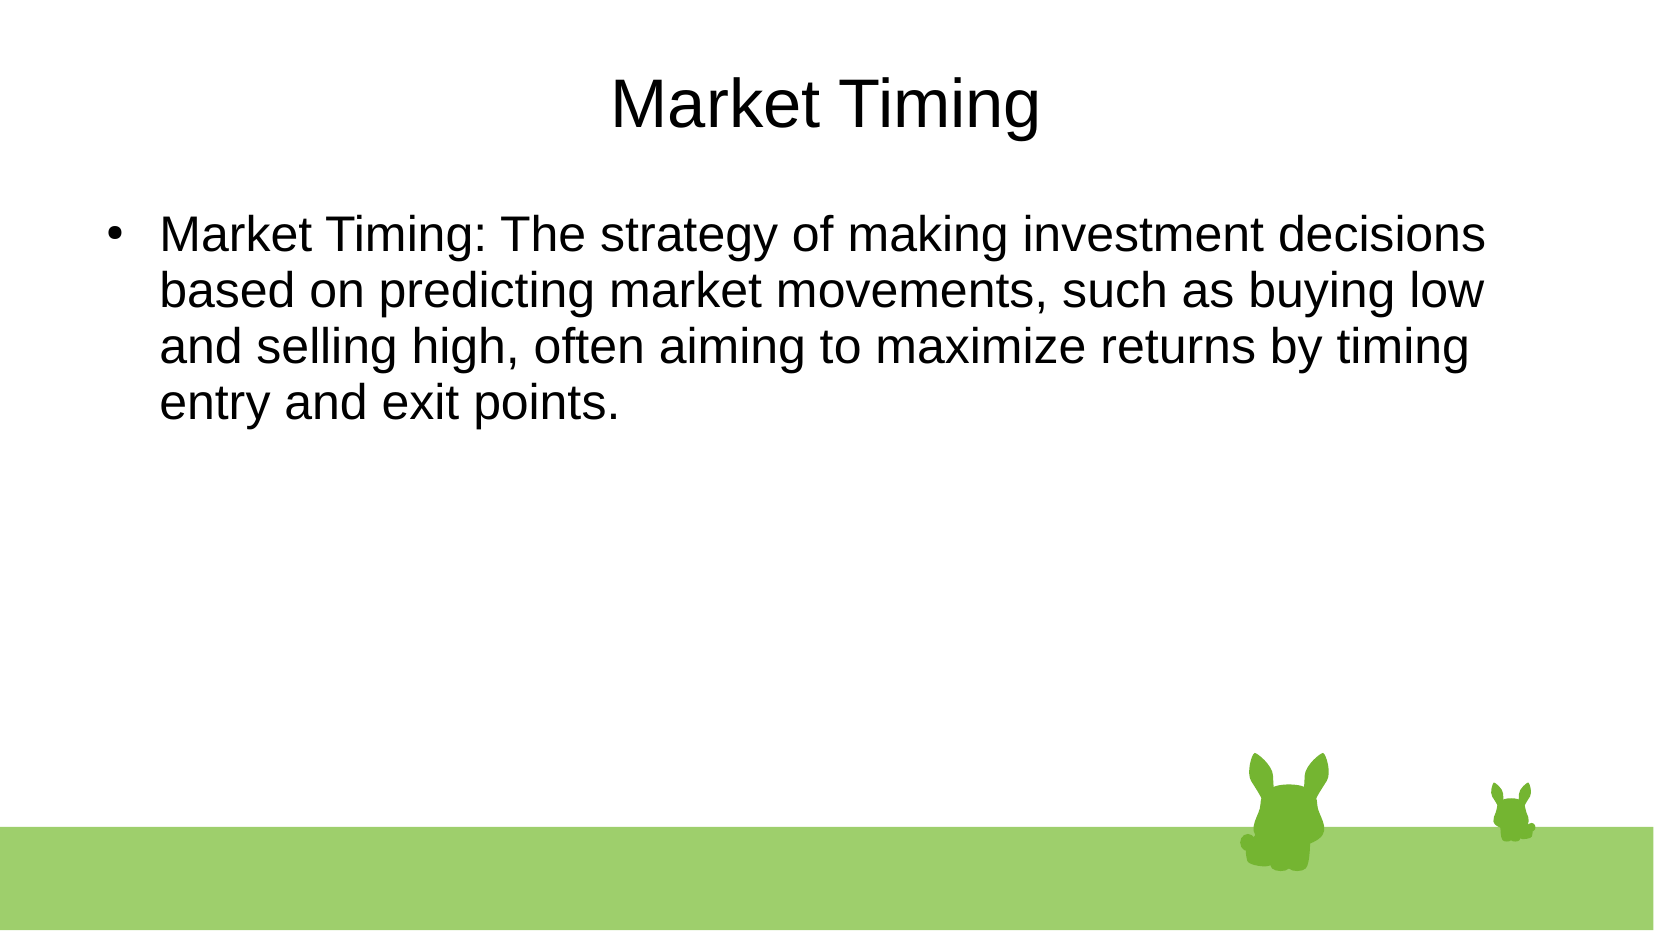

# Market Timing
Market Timing: The strategy of making investment decisions based on predicting market movements, such as buying low and selling high, often aiming to maximize returns by timing entry and exit points.